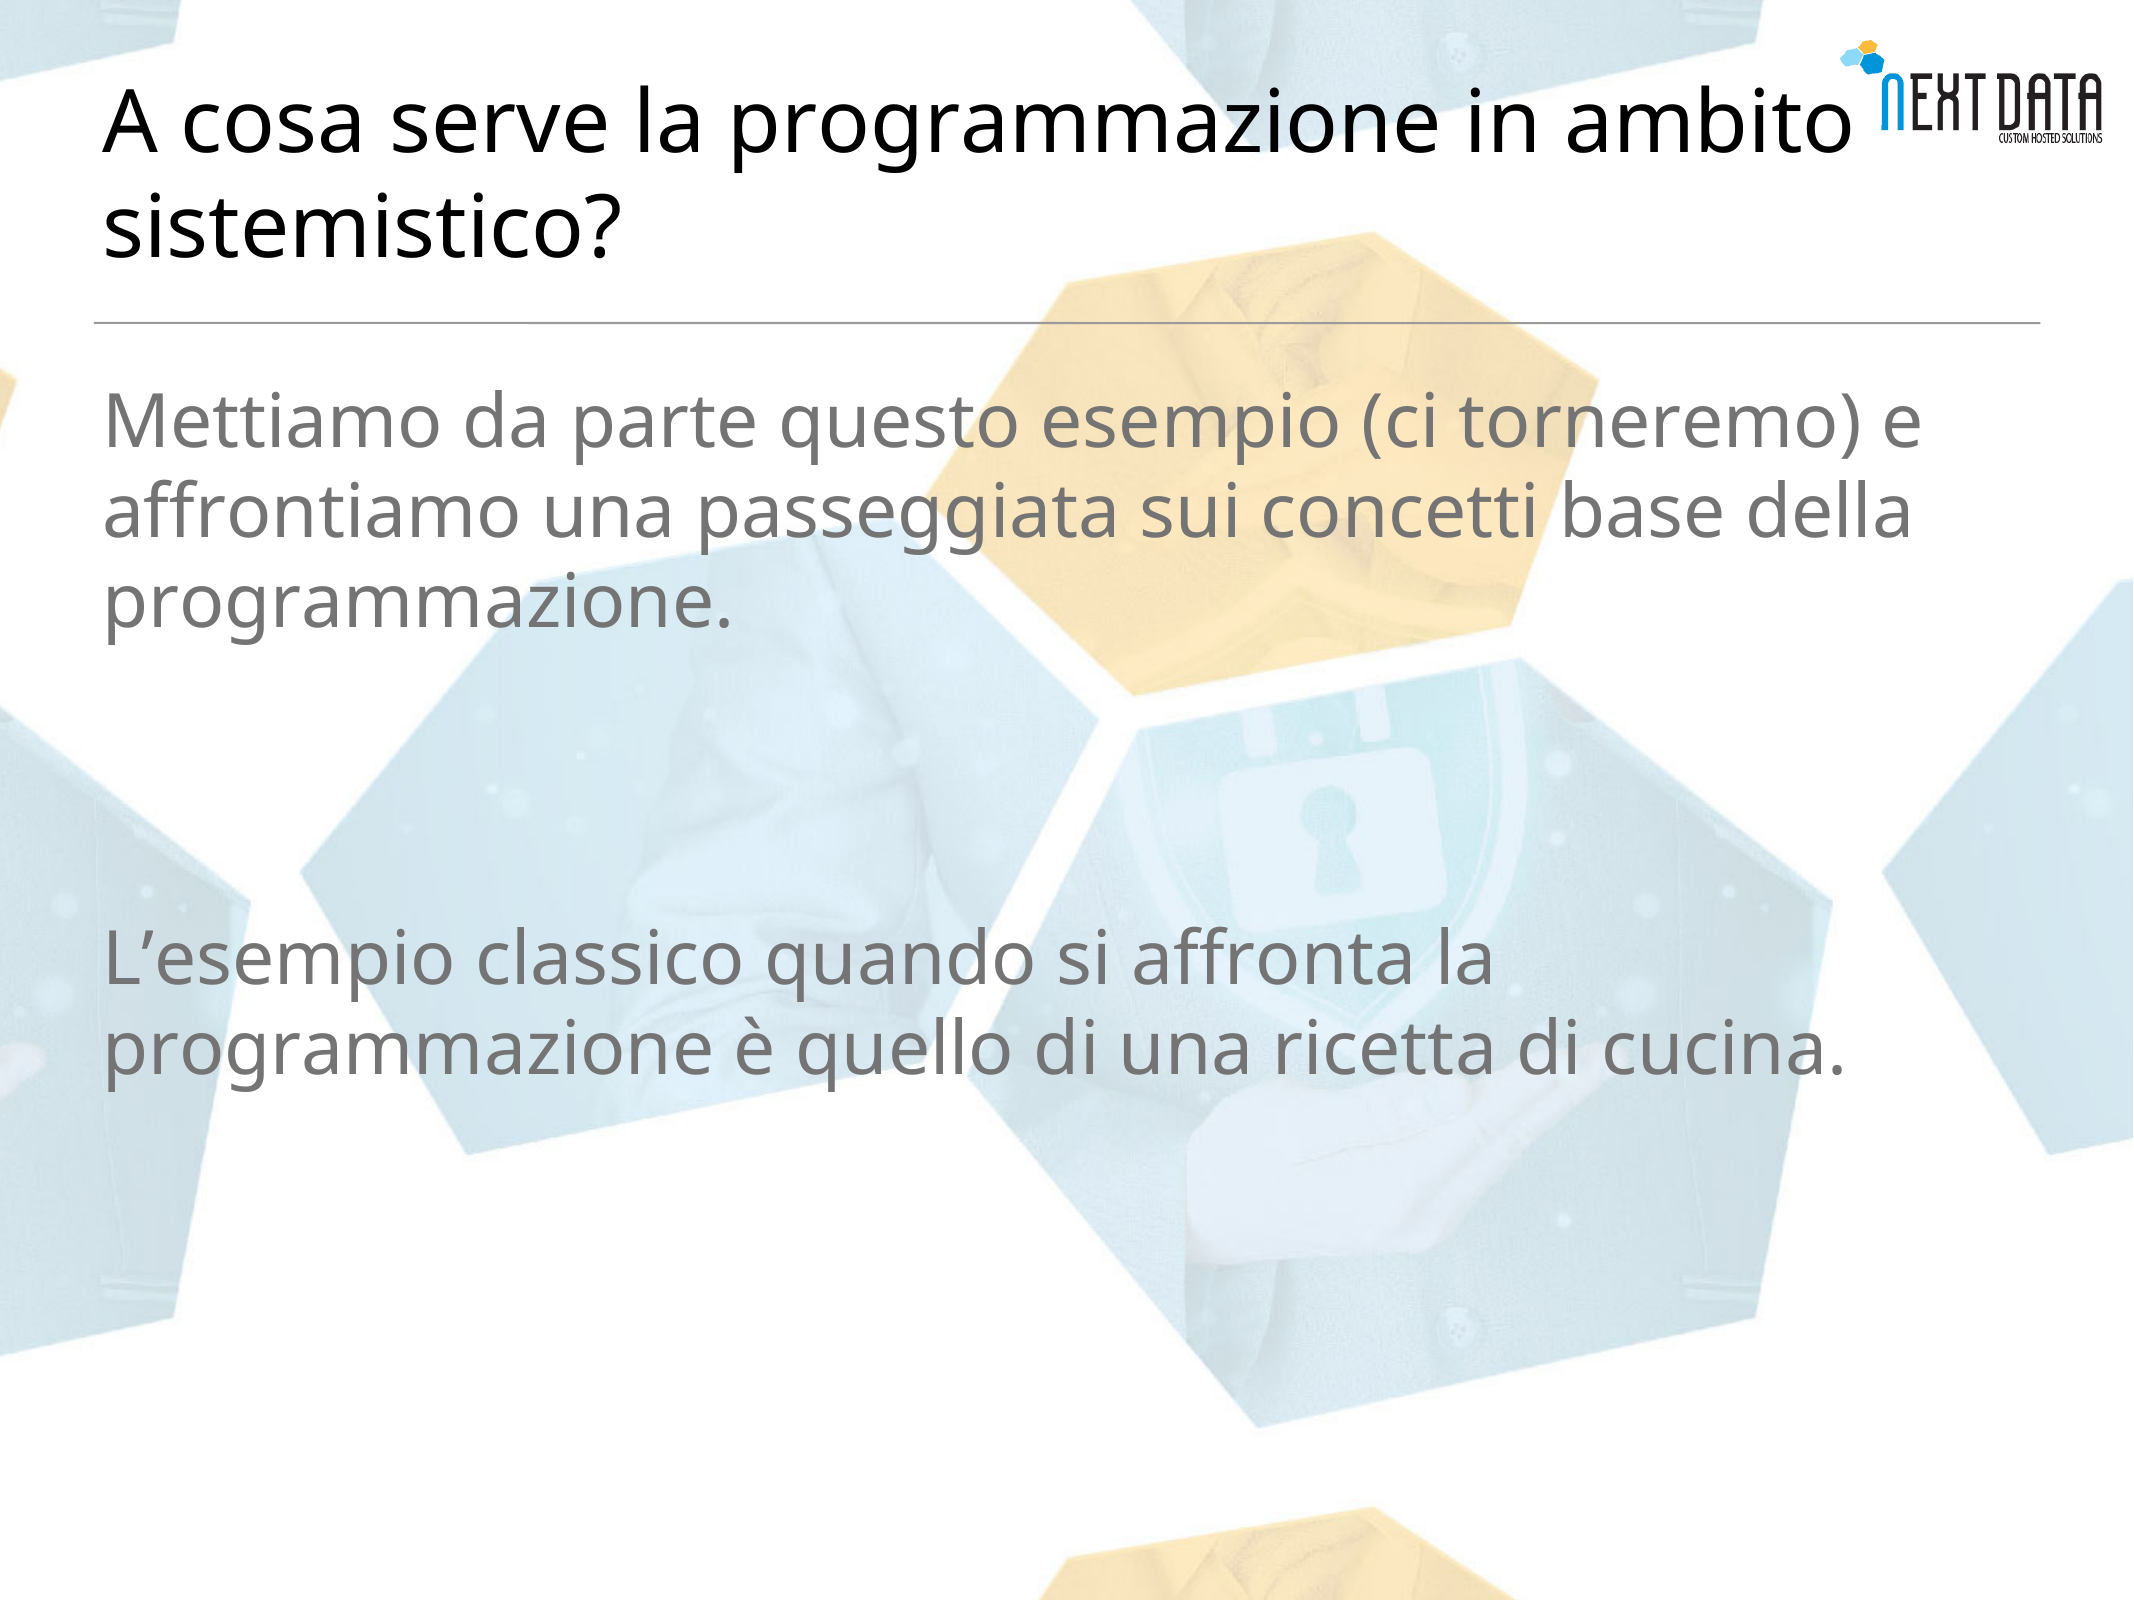

A cosa serve la programmazione in ambito sistemistico?
Mettiamo da parte questo esempio (ci torneremo) e affrontiamo una passeggiata sui concetti base della programmazione.
L’esempio classico quando si affronta la programmazione è quello di una ricetta di cucina.